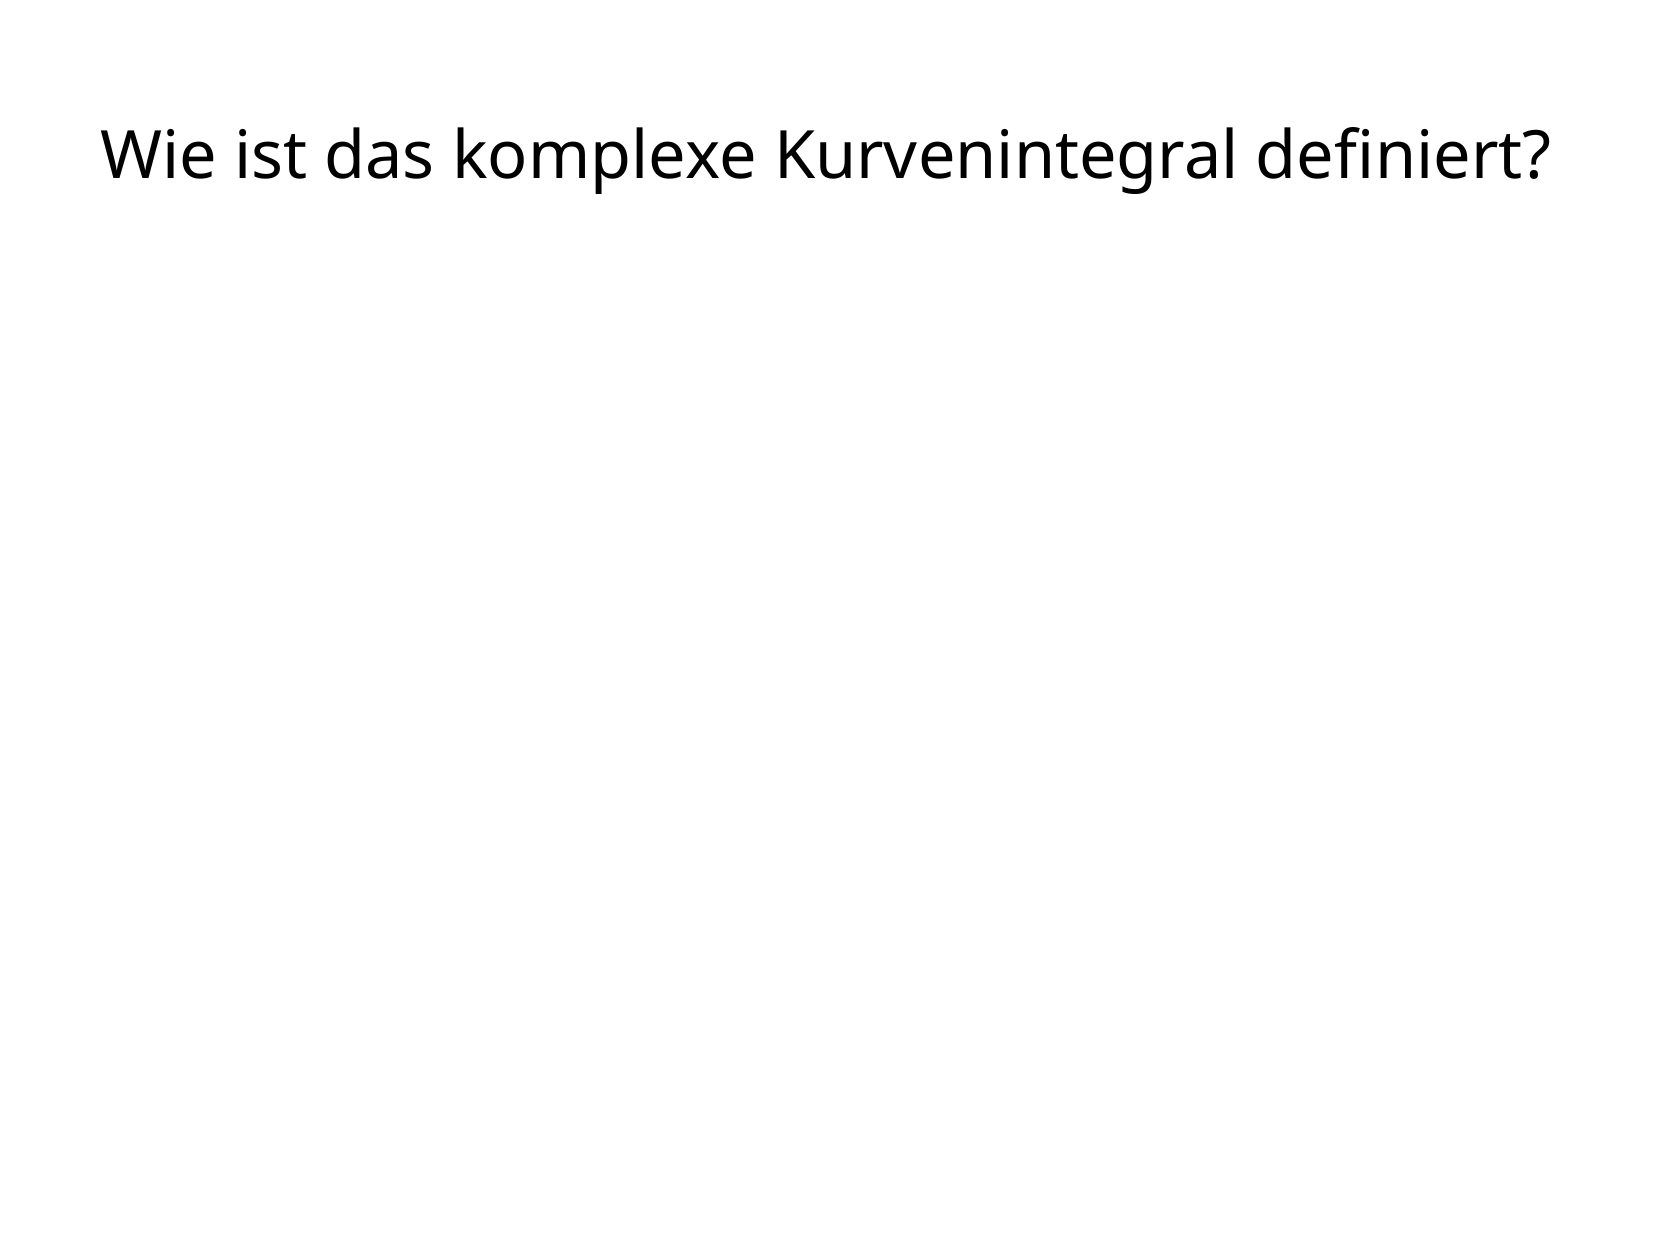

# Wie ist das komplexe Kurvenintegral definiert?